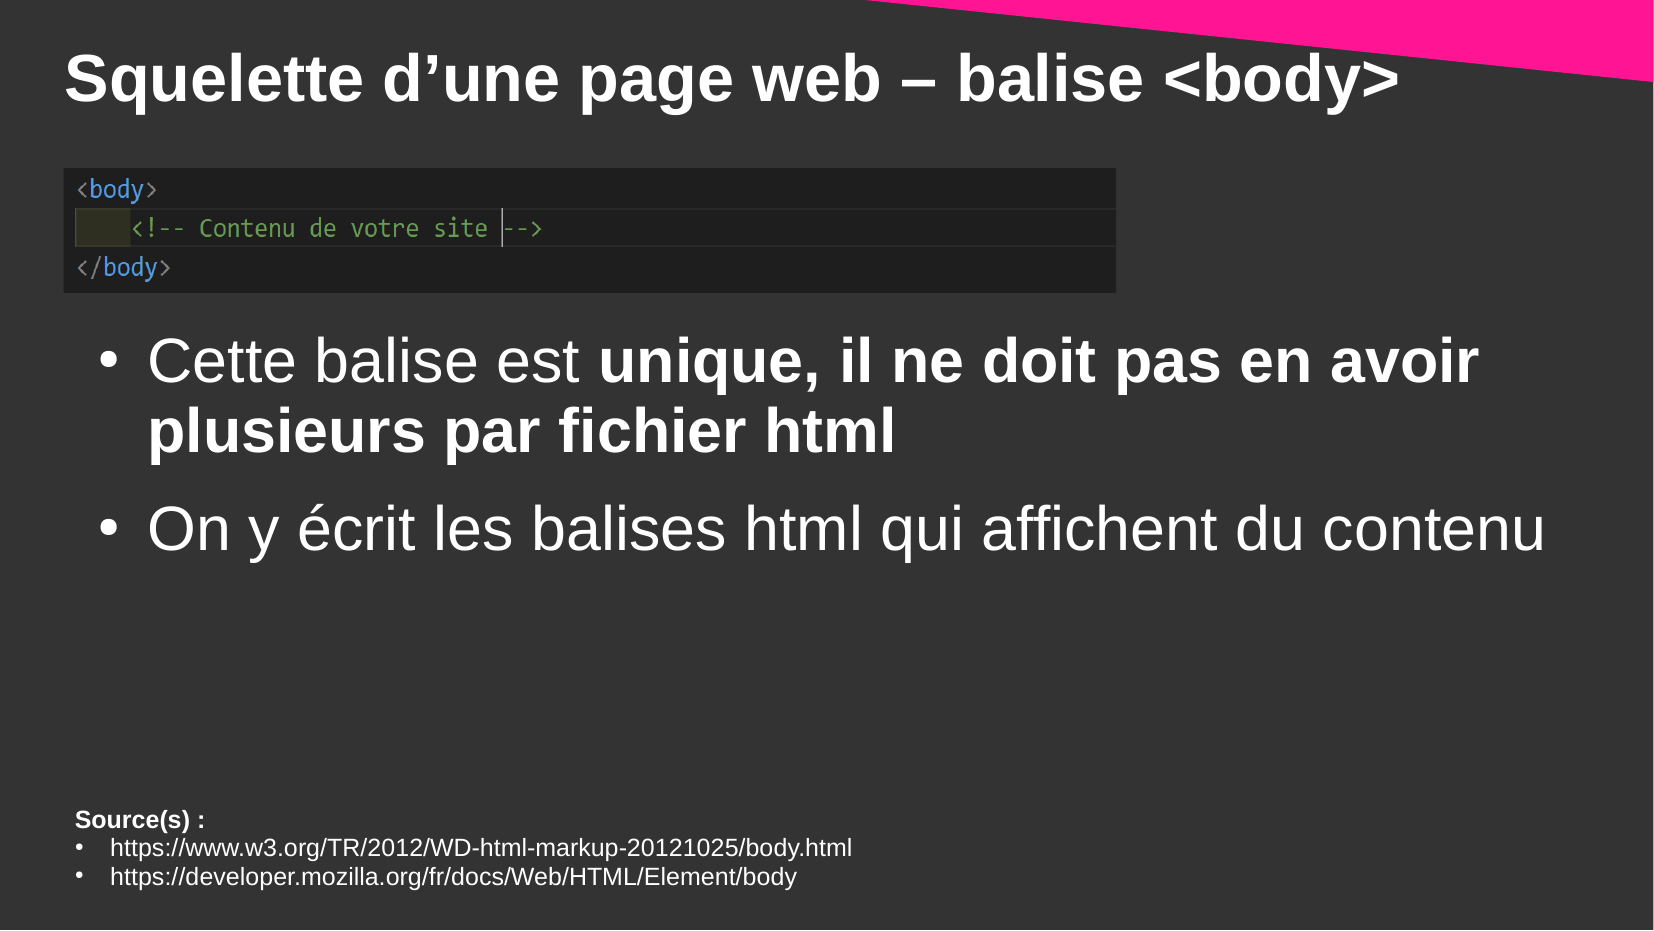

# Squelette d’une page web – balise <body>
Cette balise est unique, il ne doit pas en avoir plusieurs par fichier html
On y écrit les balises html qui affichent du contenu
Source(s) :
https://www.w3.org/TR/2012/WD-html-markup-20121025/body.html
https://developer.mozilla.org/fr/docs/Web/HTML/Element/body